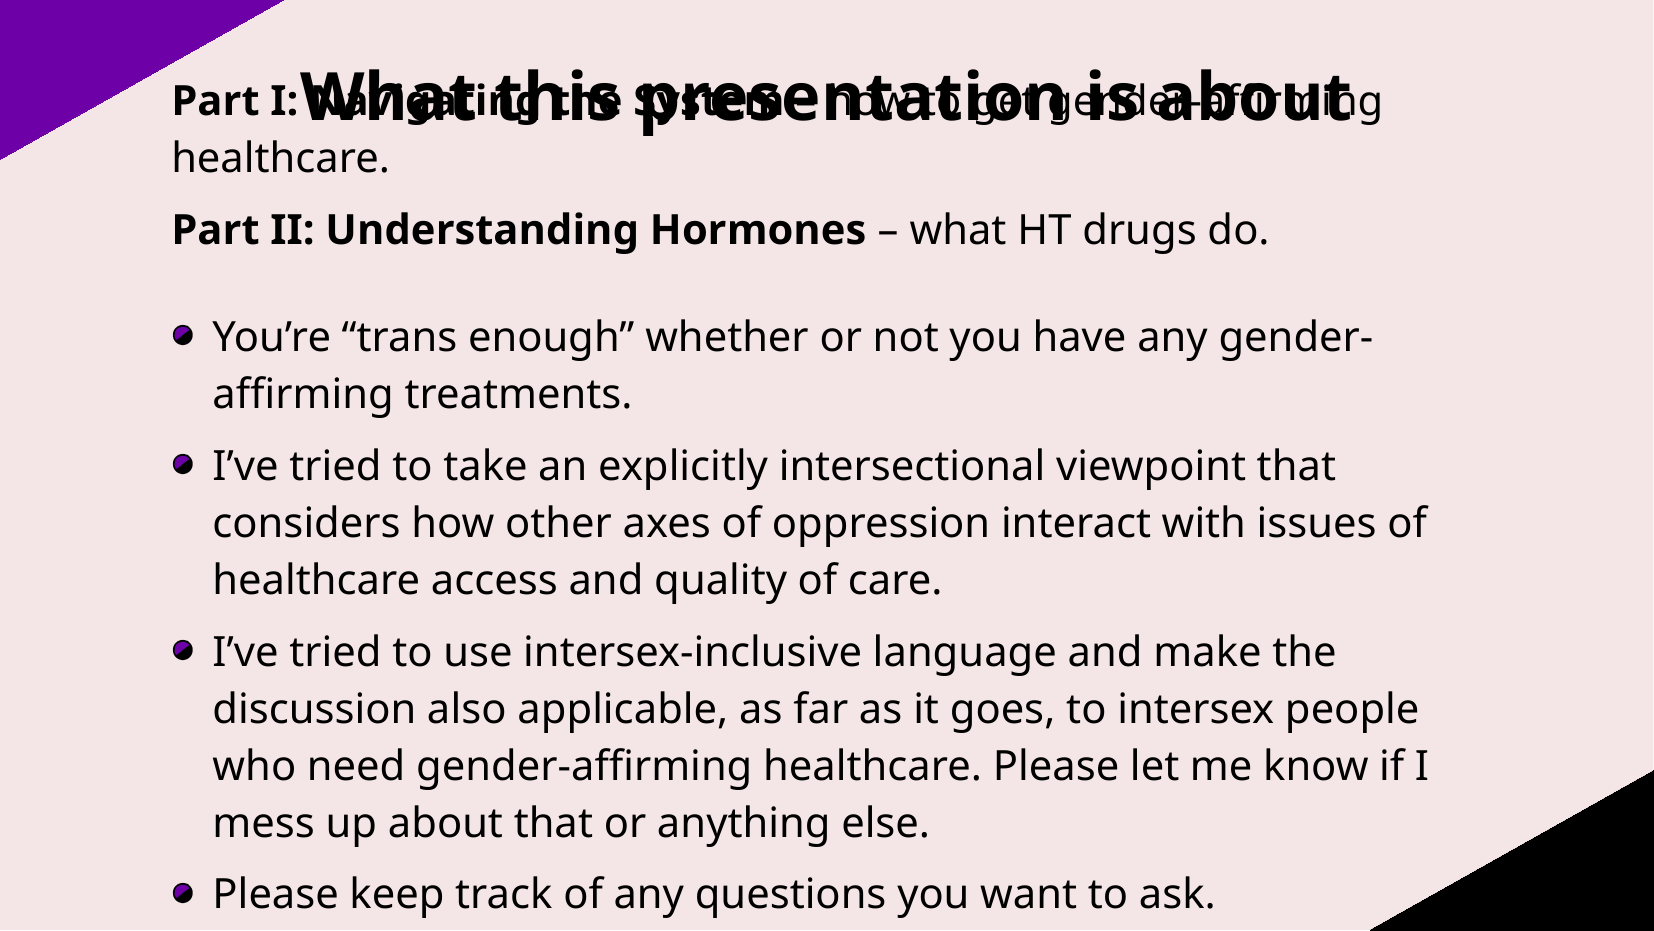

# What this presentation is about
Part I: Navigating the System – how to get gender-affirming healthcare.
Part II: Understanding Hormones – what HT drugs do.
You’re “trans enough” whether or not you have any gender-affirming treatments.
I’ve tried to take an explicitly intersectional viewpoint that considers how other axes of oppression interact with issues of healthcare access and quality of care.
I’ve tried to use intersex-inclusive language and make the discussion also applicable, as far as it goes, to intersex people who need gender-affirming healthcare. Please let me know if I mess up about that or anything else.
Please keep track of any questions you want to ask.